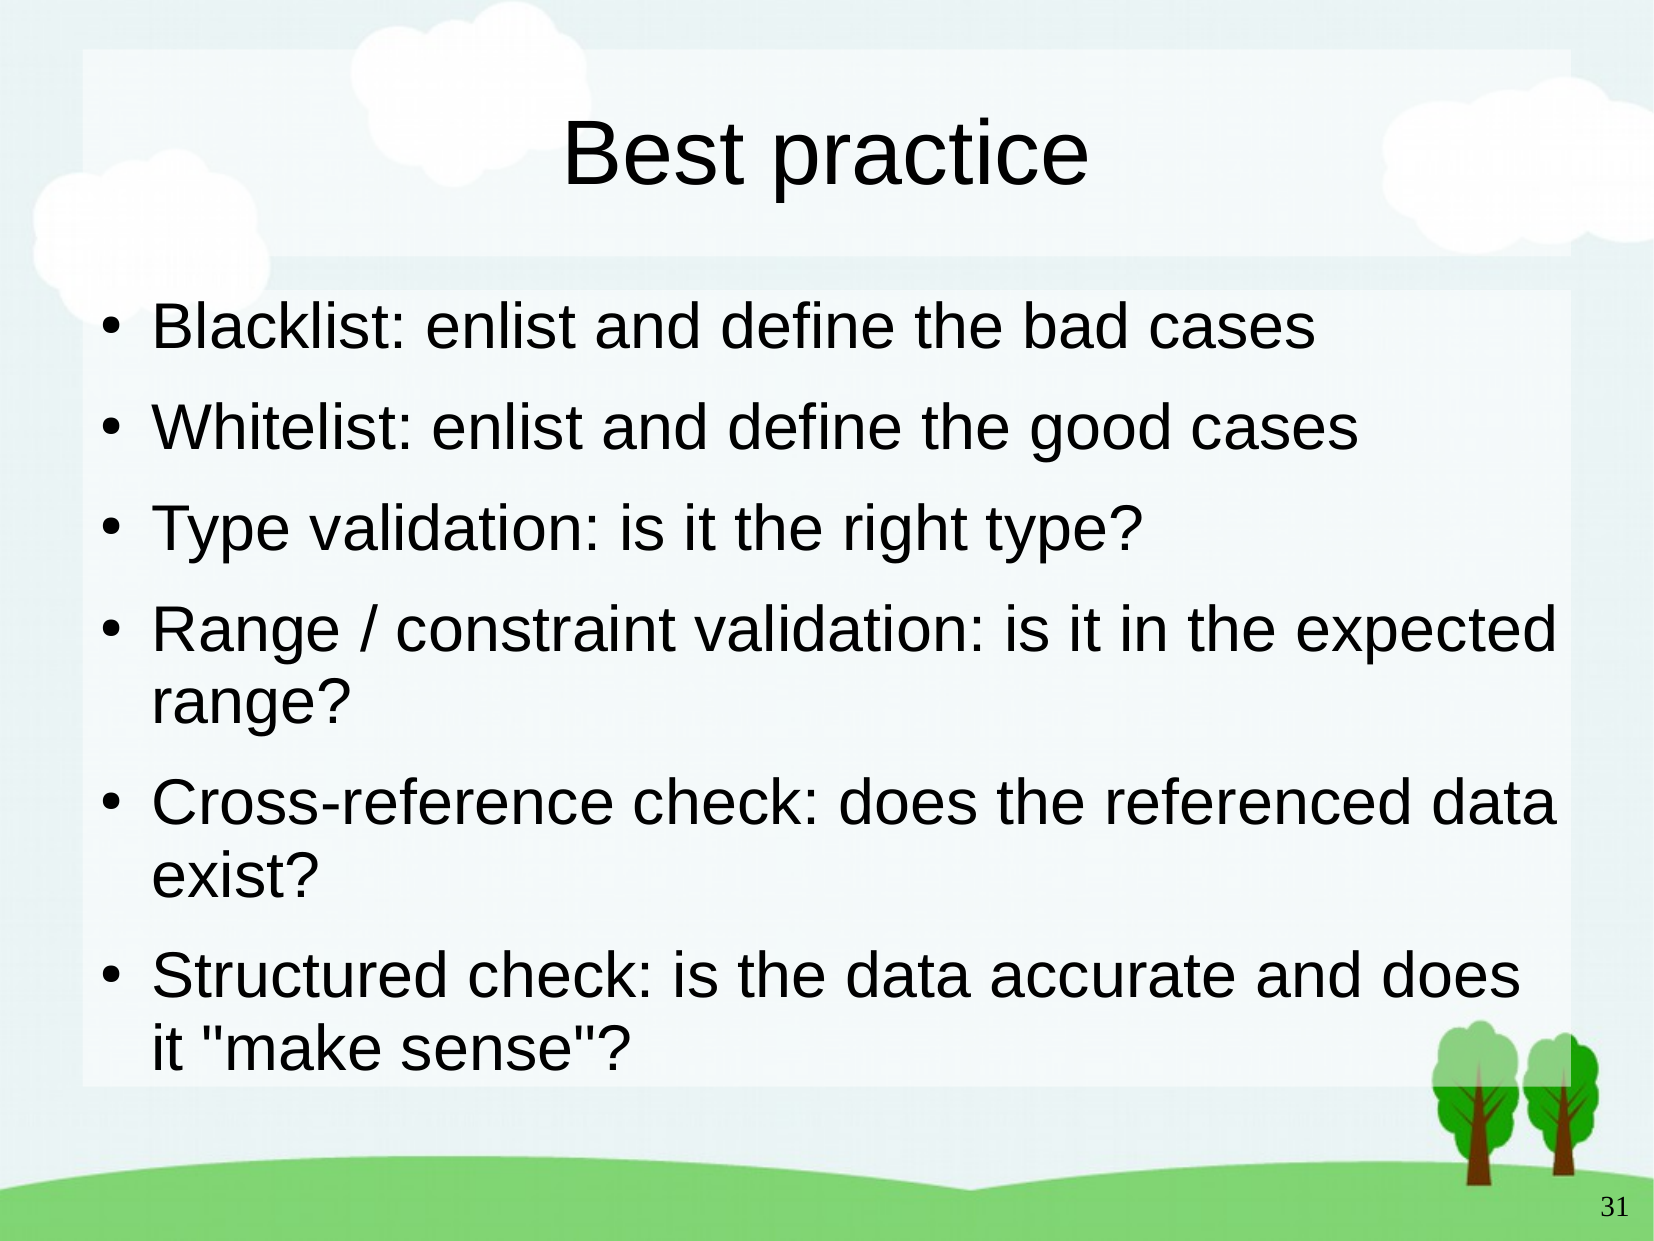

# Best practice
Blacklist: enlist and define the bad cases
Whitelist: enlist and define the good cases
Type validation: is it the right type?
Range / constraint validation: is it in the expected range?
Cross-reference check: does the referenced data exist?
Structured check: is the data accurate and does it "make sense"?
31